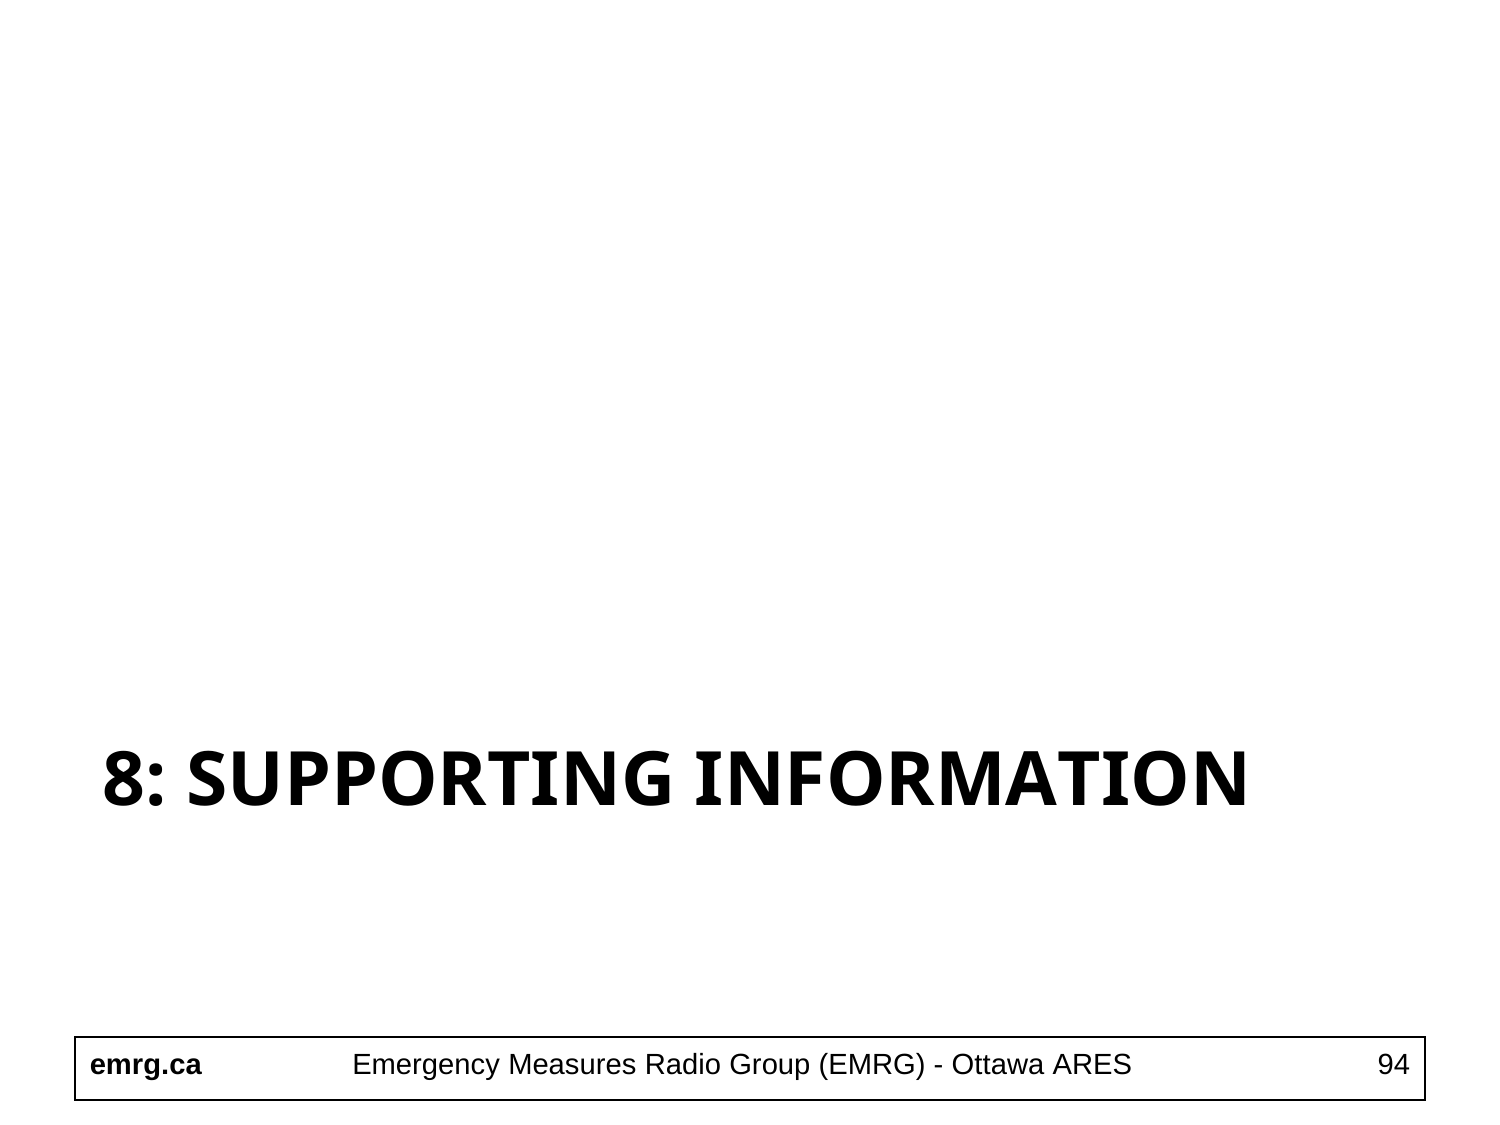

# 8: SUPPORTING INFORMATION
Emergency Measures Radio Group (EMRG) - Ottawa ARES